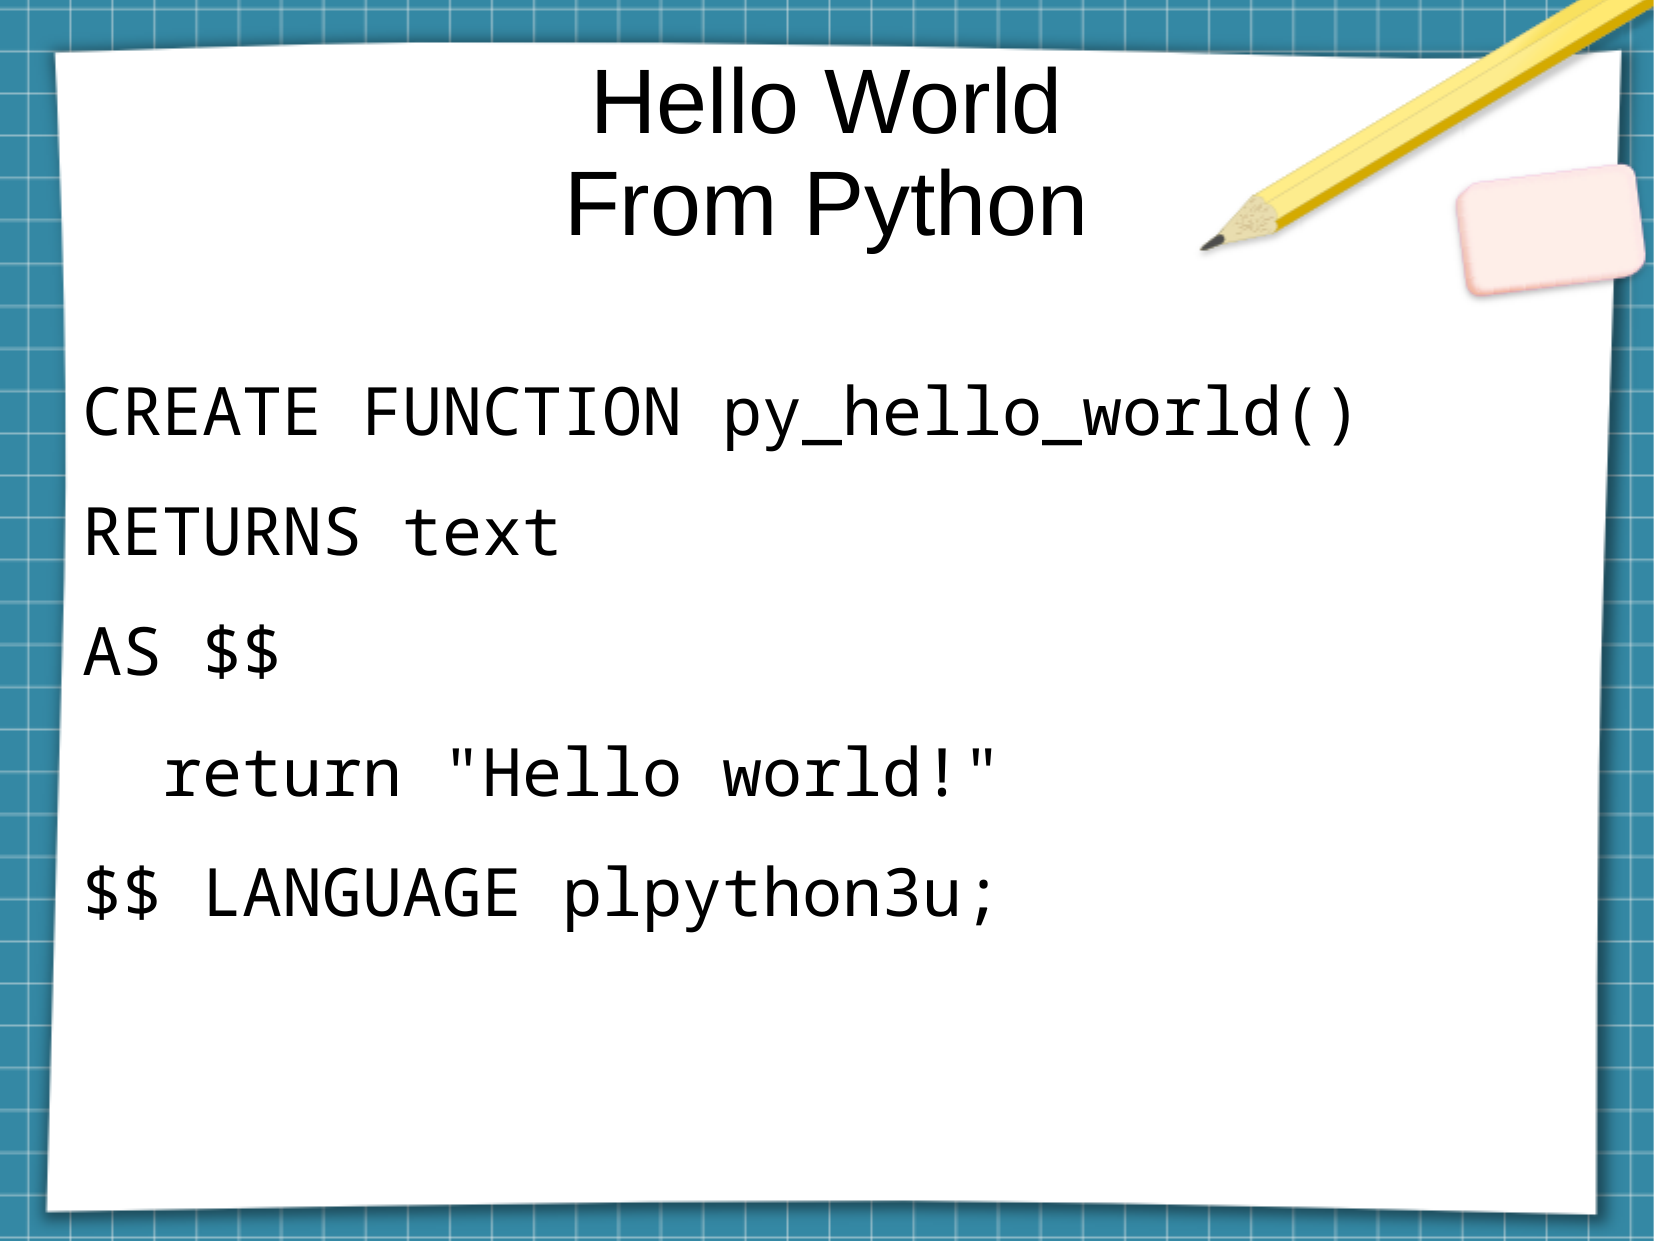

# Hello World From Python
CREATE FUNCTION py_hello_world()
RETURNS text
AS $$
 return "Hello world!"
$$ LANGUAGE plpython3u;